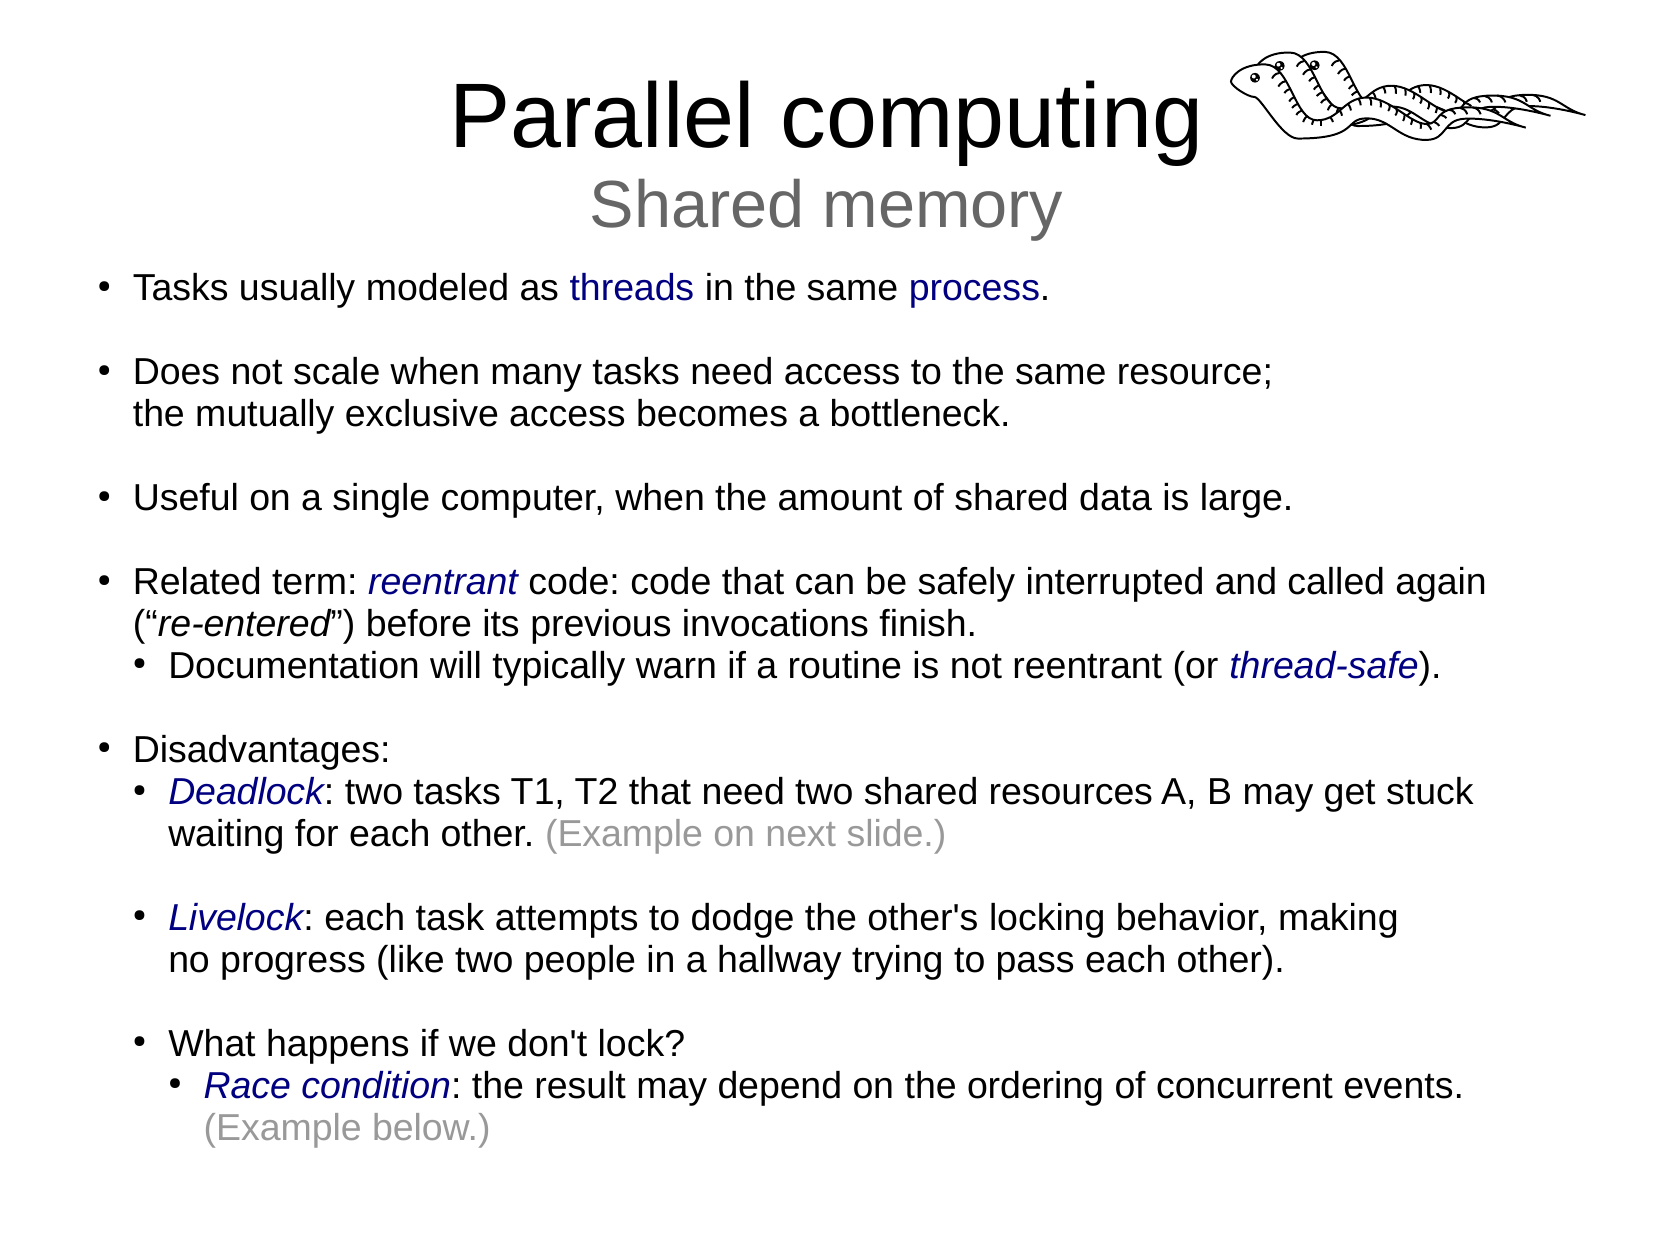

# Parallel computing Shared memory
Tasks usually modeled as threads in the same process.
Does not scale when many tasks need access to the same resource;
the mutually exclusive access becomes a bottleneck.
Useful on a single computer, when the amount of shared data is large.
Related term: reentrant code: code that can be safely interrupted and called again (“re-entered”) before its previous invocations finish.
Documentation will typically warn if a routine is not reentrant (or thread-safe).
Disadvantages:
Deadlock: two tasks T1, T2 that need two shared resources A, B may get stuck waiting for each other. (Example on next slide.)
Livelock: each task attempts to dodge the other's locking behavior, making
no progress (like two people in a hallway trying to pass each other).
What happens if we don't lock?
Race condition: the result may depend on the ordering of concurrent events.
(Example below.)